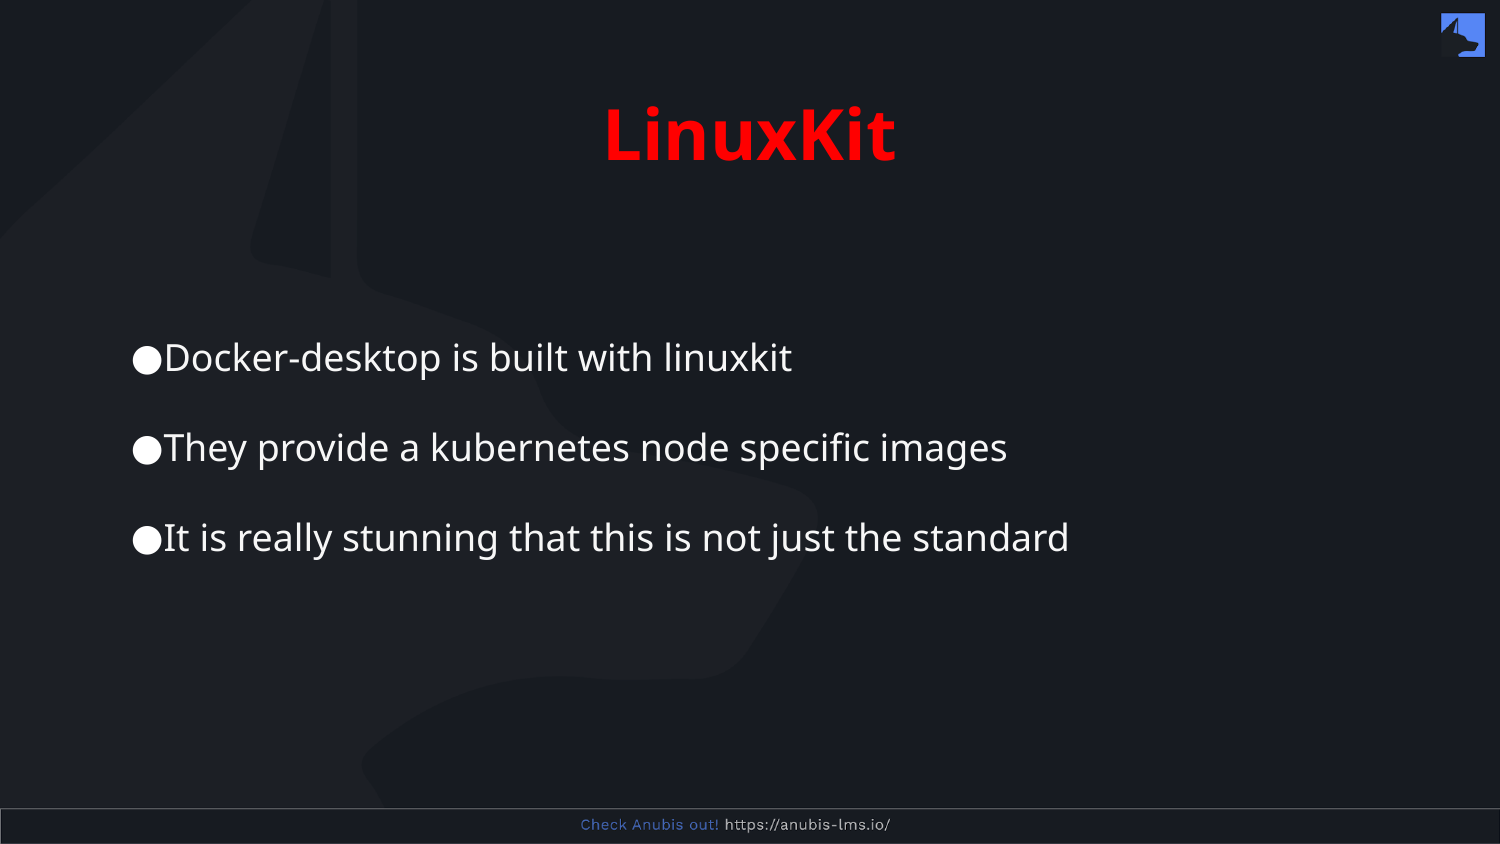

# LinuxKit
Docker-desktop is built with linuxkit
They provide a kubernetes node specific images
It is really stunning that this is not just the standard